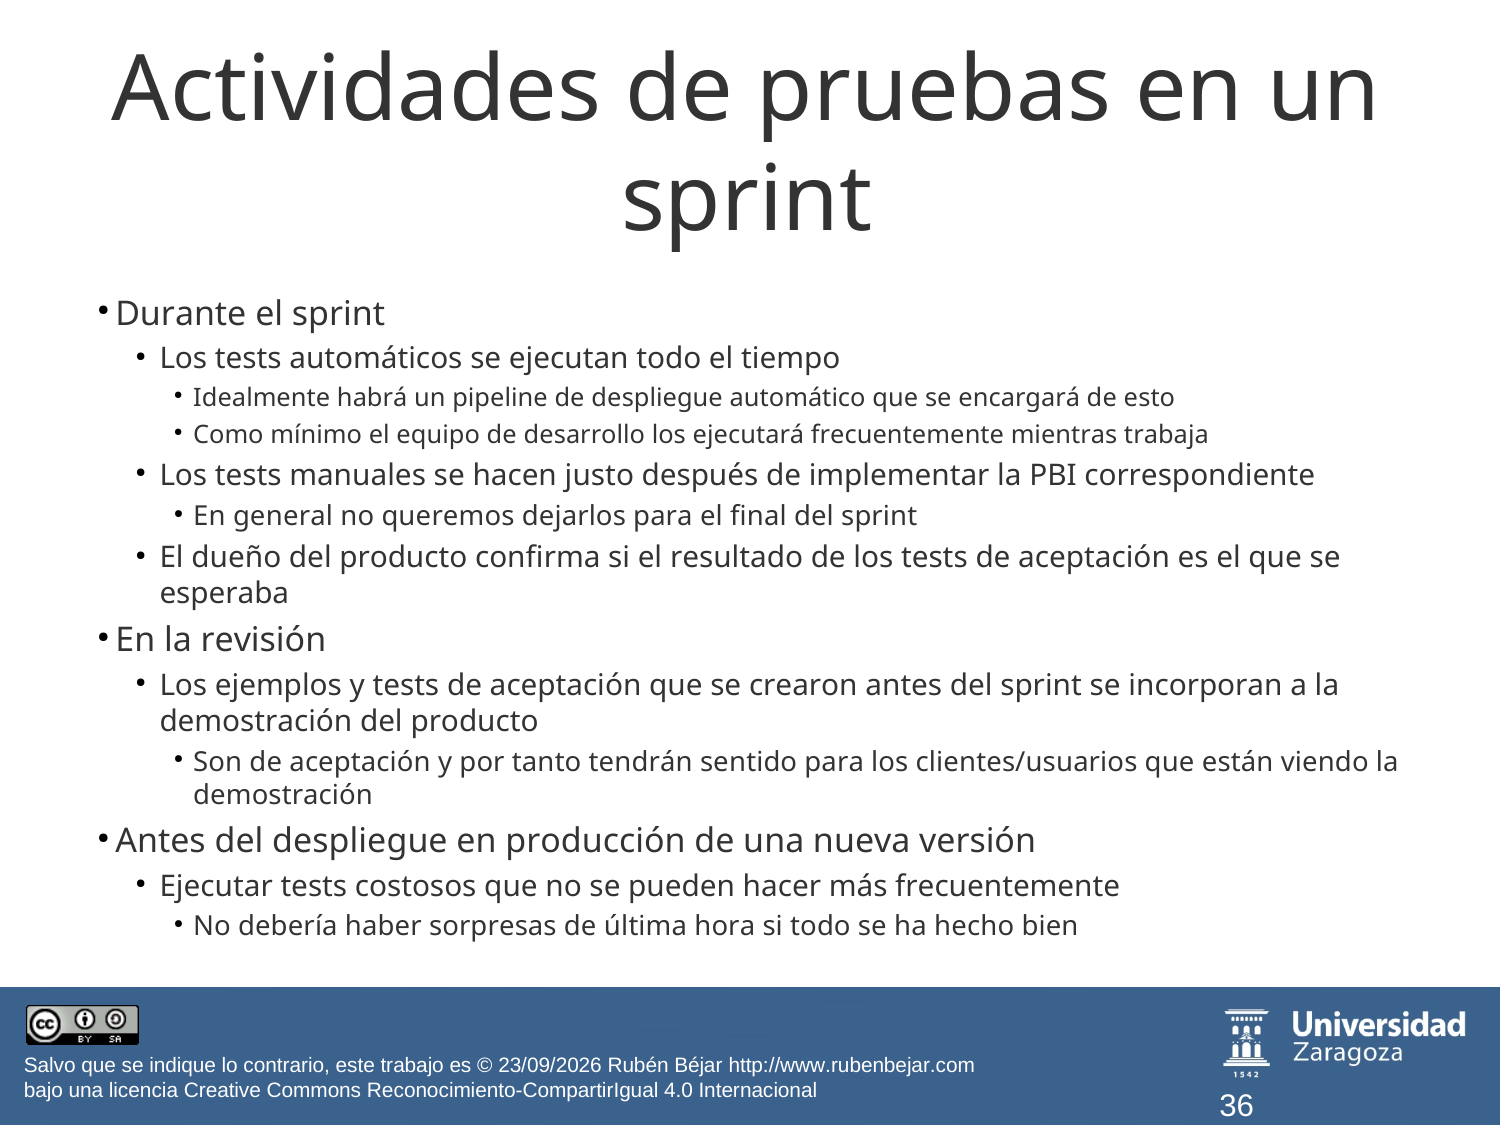

# Actividades de pruebas en un sprint
Durante el sprint
Los tests automáticos se ejecutan todo el tiempo
Idealmente habrá un pipeline de despliegue automático que se encargará de esto
Como mínimo el equipo de desarrollo los ejecutará frecuentemente mientras trabaja
Los tests manuales se hacen justo después de implementar la PBI correspondiente
En general no queremos dejarlos para el final del sprint
El dueño del producto confirma si el resultado de los tests de aceptación es el que se esperaba
En la revisión
Los ejemplos y tests de aceptación que se crearon antes del sprint se incorporan a la demostración del producto
Son de aceptación y por tanto tendrán sentido para los clientes/usuarios que están viendo la demostración
Antes del despliegue en producción de una nueva versión
Ejecutar tests costosos que no se pueden hacer más frecuentemente
No debería haber sorpresas de última hora si todo se ha hecho bien